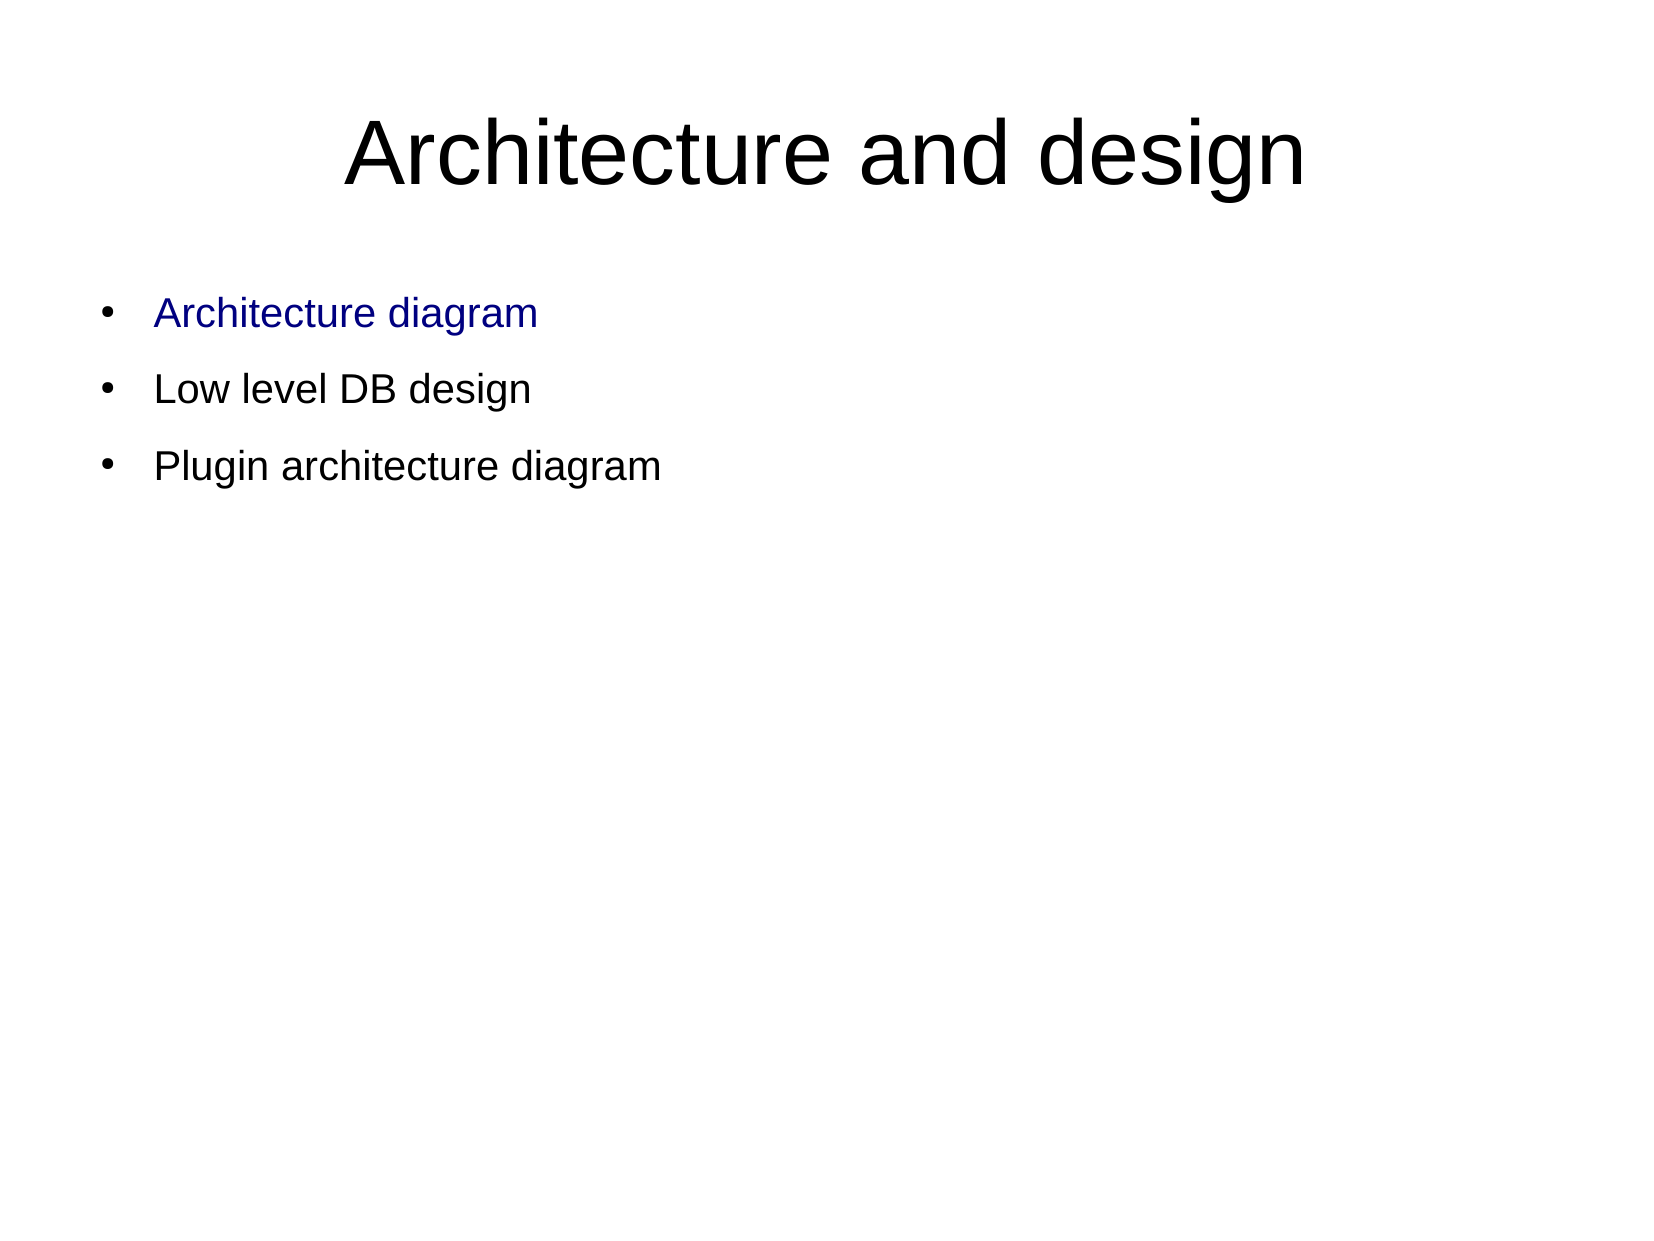

# Architecture and design
Architecture diagram
Low level DB design
Plugin architecture diagram